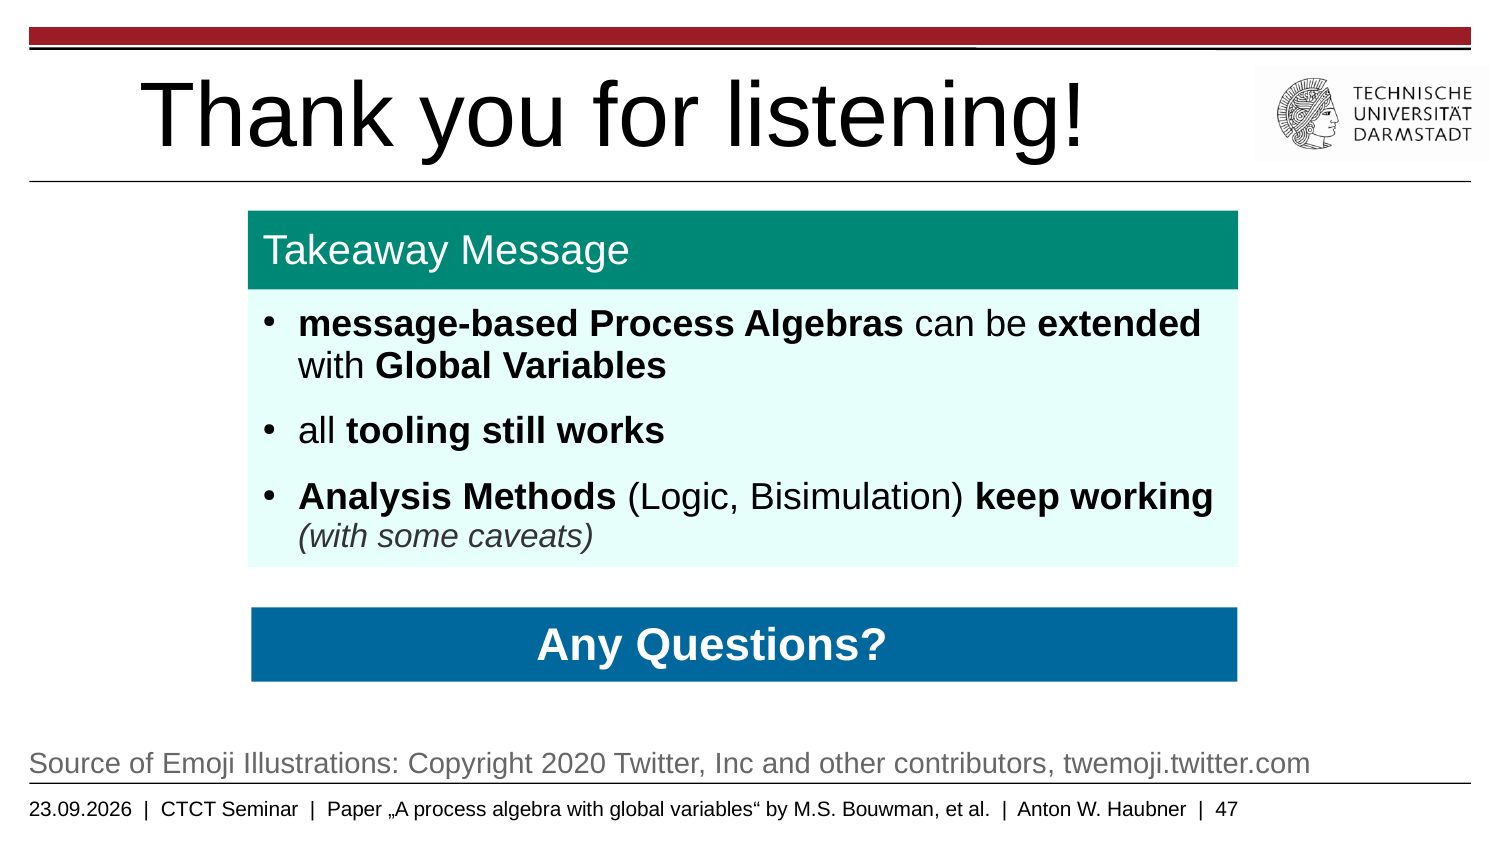

# Thank you for listening!
Takeaway Message
message-based Process Algebras can be extended with Global Variables
all tooling still works
Analysis Methods (Logic, Bisimulation) keep working
(with some caveats)
Any Questions?
Source of Emoji Illustrations: Copyright 2020 Twitter, Inc and other contributors, twemoji.twitter.com